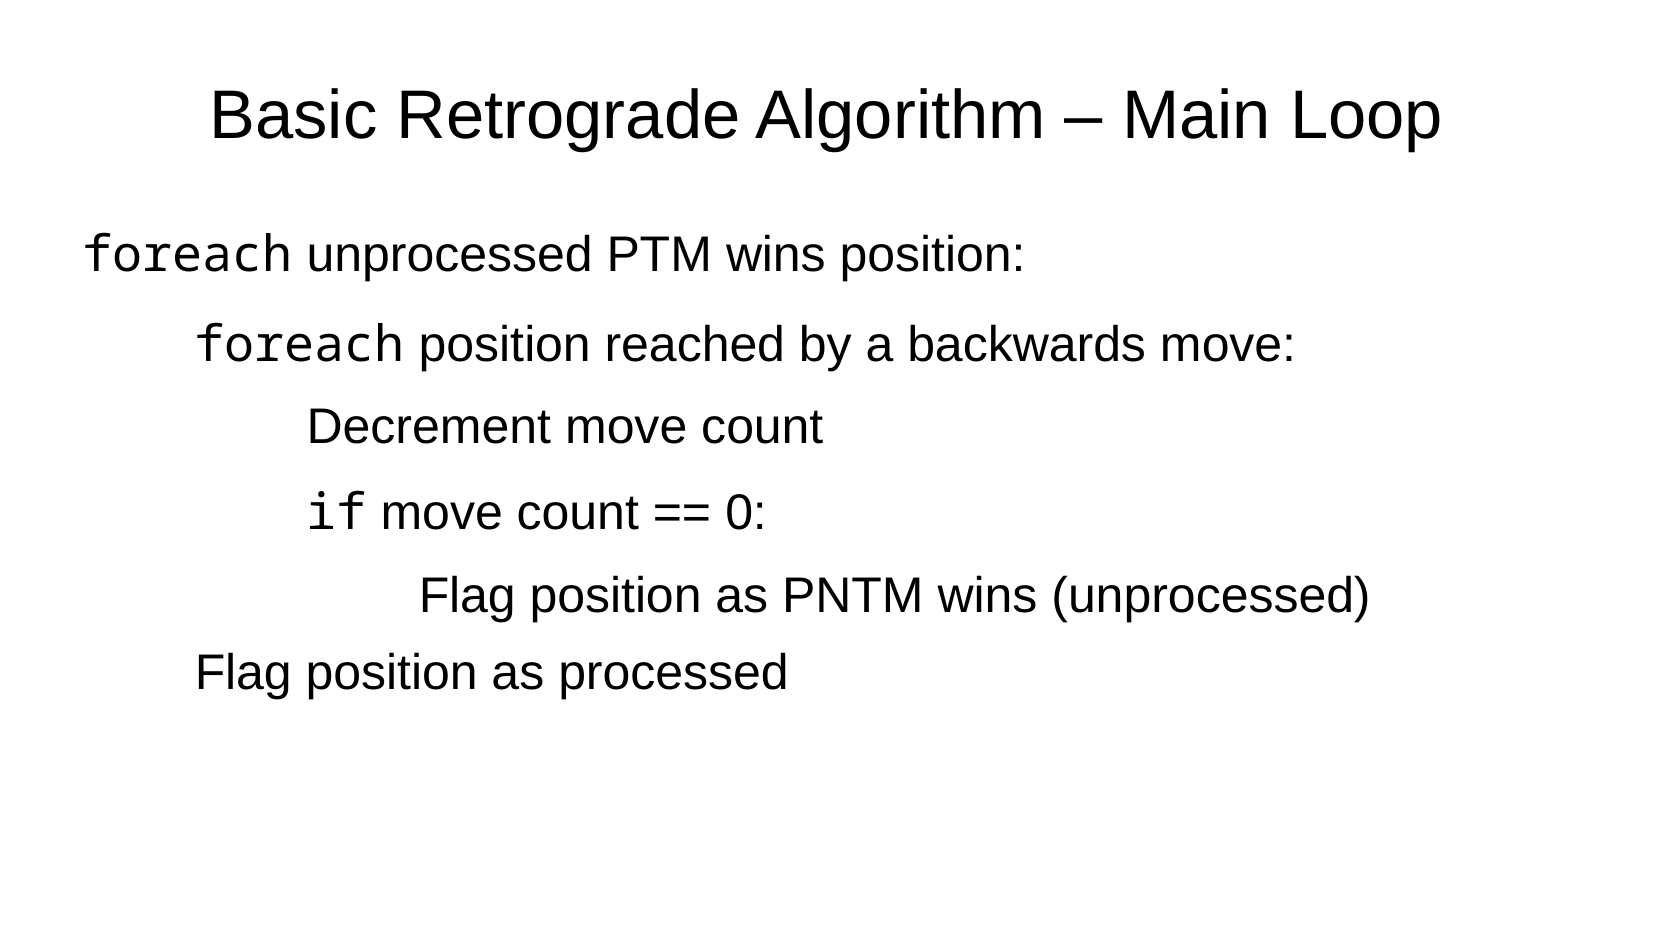

# Basic Retrograde Algorithm – Main Loop
foreach unprocessed PTM wins position:
 foreach position reached by a backwards move:
 Decrement move count
 if move count == 0:
 Flag position as PNTM wins (unprocessed)
 Flag position as processed